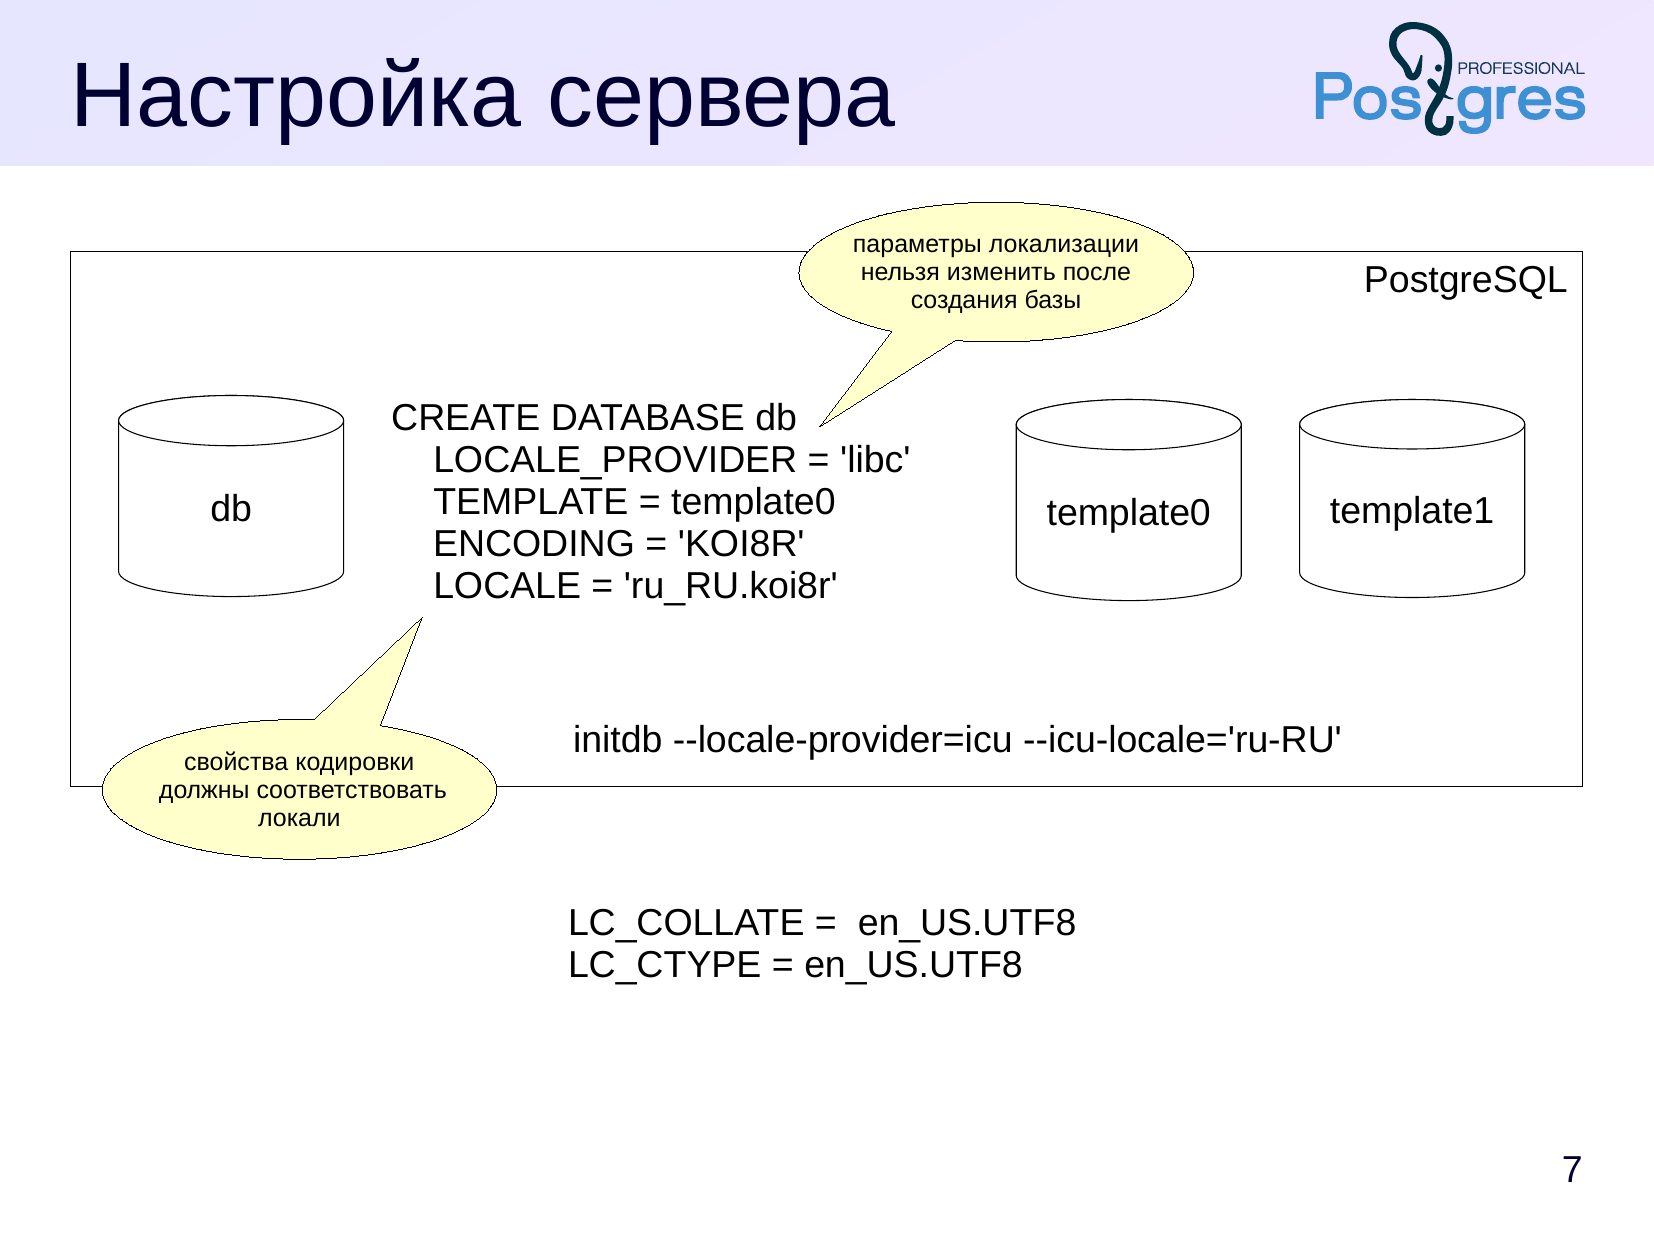

# Настройка сервера
параметры локализации
нельзя изменить после
создания базы
PostgreSQL
CREATE DATABASE db
 LOCALE_PROVIDER = 'libc'
 TEMPLATE = template0
 ENCODING = 'KOI8R'
 LOCALE = 'ru_RU.koi8r'
db
template0
template1
initdb --locale-provider=icu --icu-locale='ru-RU'
свойства кодировки
 должны соответствовать
локали
LC_COLLATE = en_US.UTF8
LC_CTYPE = en_US.UTF8